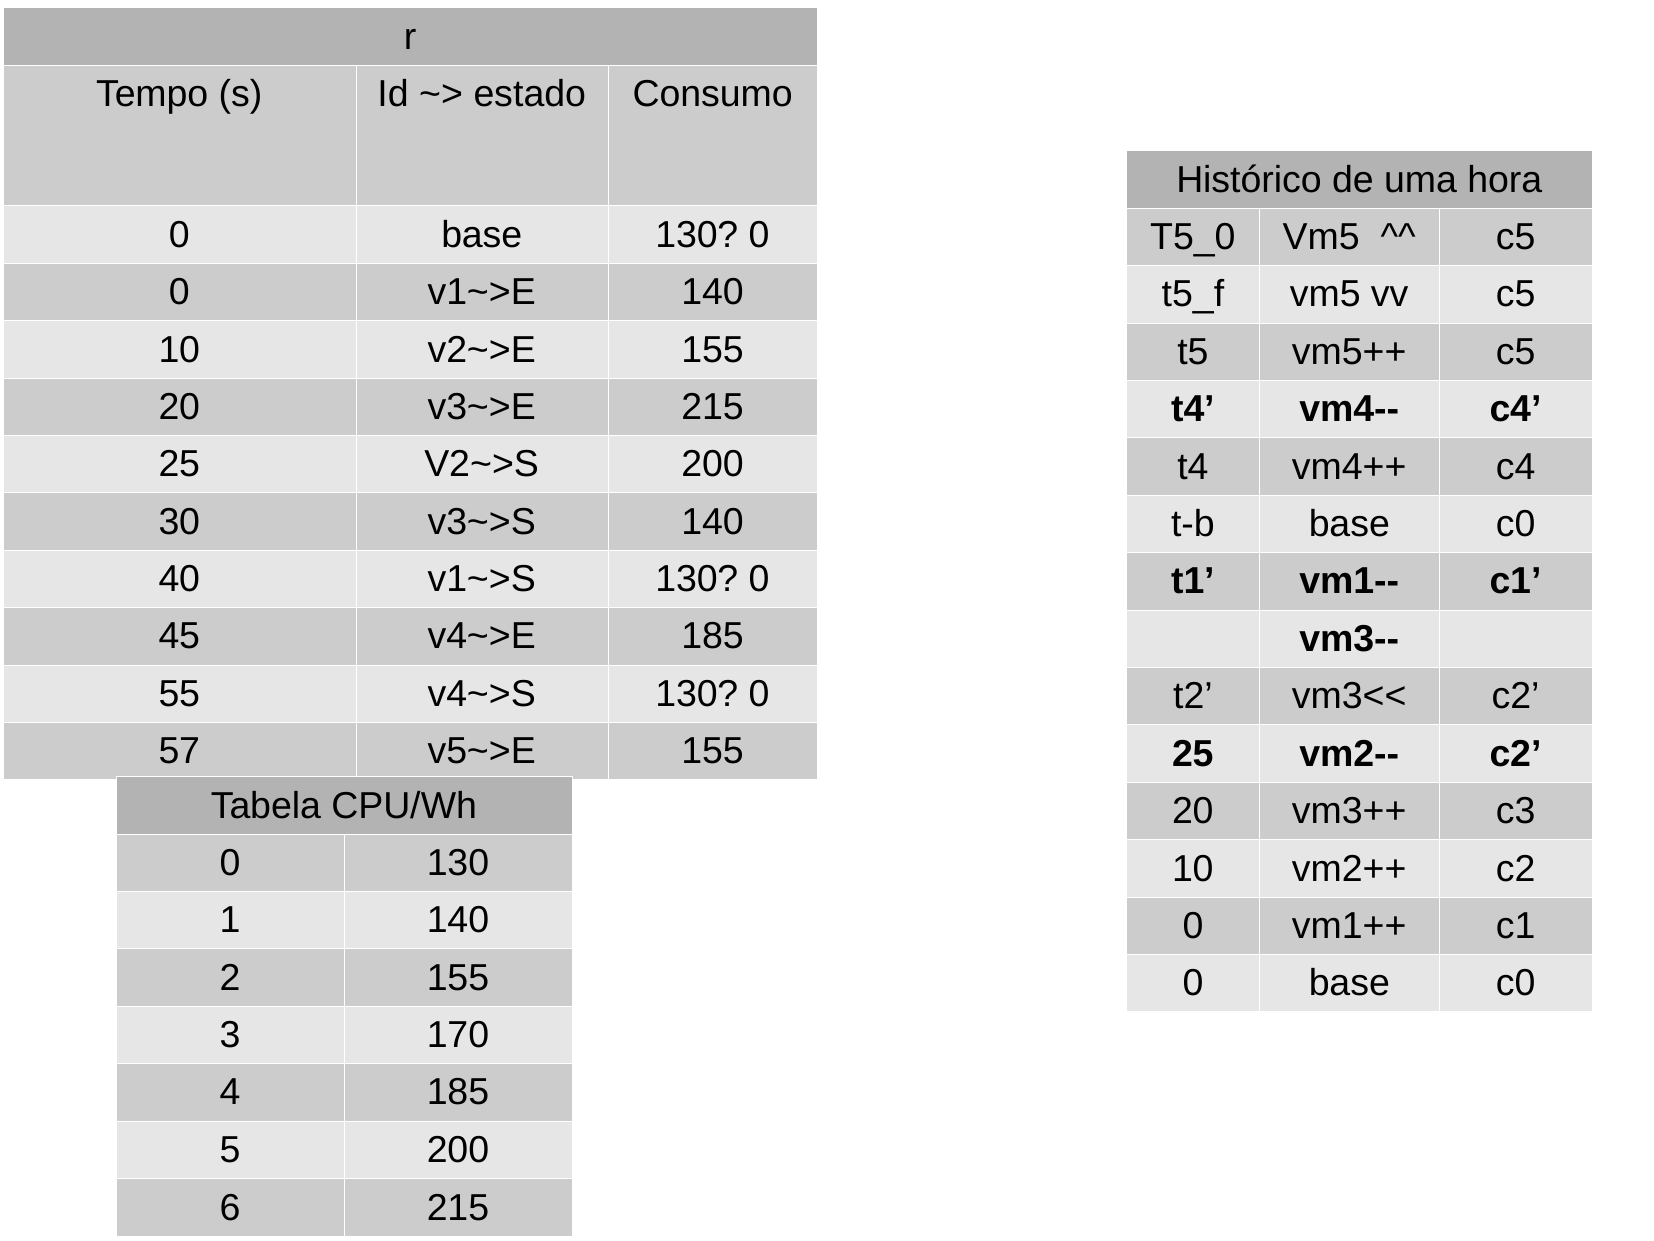

| r | | |
| --- | --- | --- |
| Tempo (s) | Id ~> estado | Consumo |
| 0 | base | 130? 0 |
| 0 | v1~>E | 140 |
| 10 | v2~>E | 155 |
| 20 | v3~>E | 215 |
| 25 | V2~>S | 200 |
| 30 | v3~>S | 140 |
| 40 | v1~>S | 130? 0 |
| 45 | v4~>E | 185 |
| 55 | v4~>S | 130? 0 |
| 57 | v5~>E | 155 |
| Histórico de uma hora | | |
| --- | --- | --- |
| T5\_0 | Vm5 ^^ | c5 |
| t5\_f | vm5 vv | c5 |
| t5 | vm5++ | c5 |
| t4’ | vm4-- | c4’ |
| t4 | vm4++ | c4 |
| t-b | base | c0 |
| t1’ | vm1-- | c1’ |
| | vm3-- | |
| t2’ | vm3<< | c2’ |
| 25 | vm2-- | c2’ |
| 20 | vm3++ | c3 |
| 10 | vm2++ | c2 |
| 0 | vm1++ | c1 |
| 0 | base | c0 |
| Tabela CPU/Wh | |
| --- | --- |
| 0 | 130 |
| 1 | 140 |
| 2 | 155 |
| 3 | 170 |
| 4 | 185 |
| 5 | 200 |
| 6 | 215 |